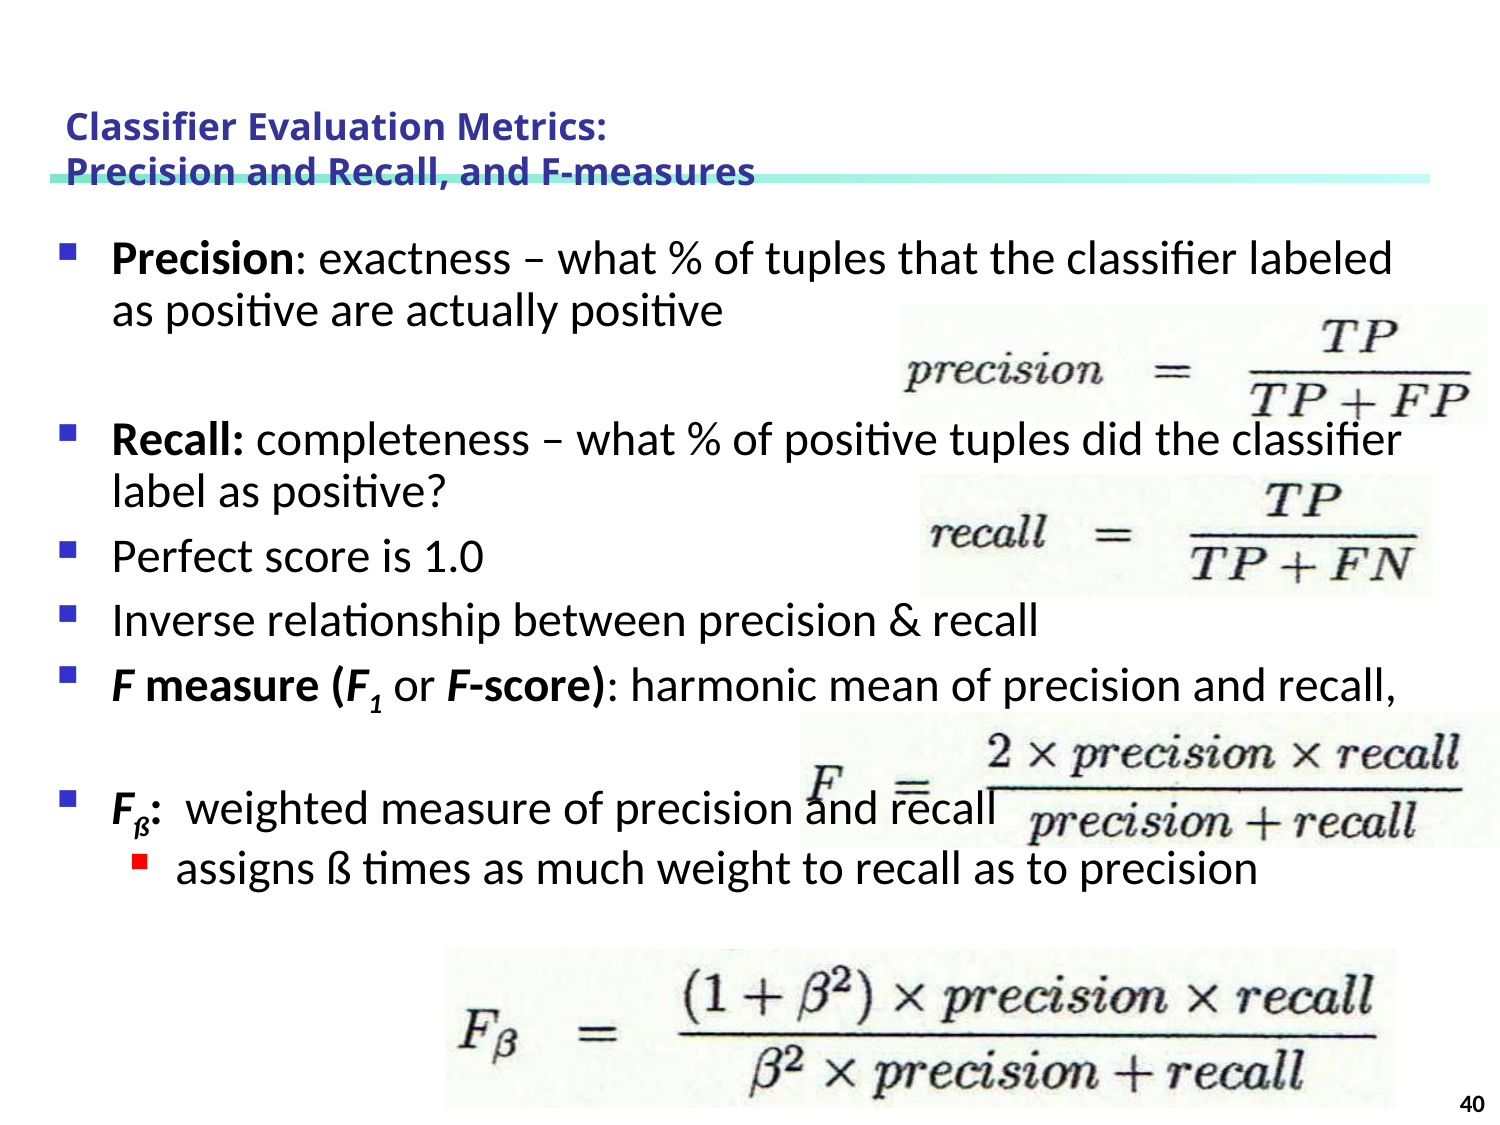

# Classifier Evaluation Metrics: Precision and Recall, and F-measures
Precision: exactness – what % of tuples that the classifier labeled as positive are actually positive
Recall: completeness – what % of positive tuples did the classifier label as positive?
Perfect score is 1.0
Inverse relationship between precision & recall
F measure (F1 or F-score): harmonic mean of precision and recall,
Fß: weighted measure of precision and recall
assigns ß times as much weight to recall as to precision